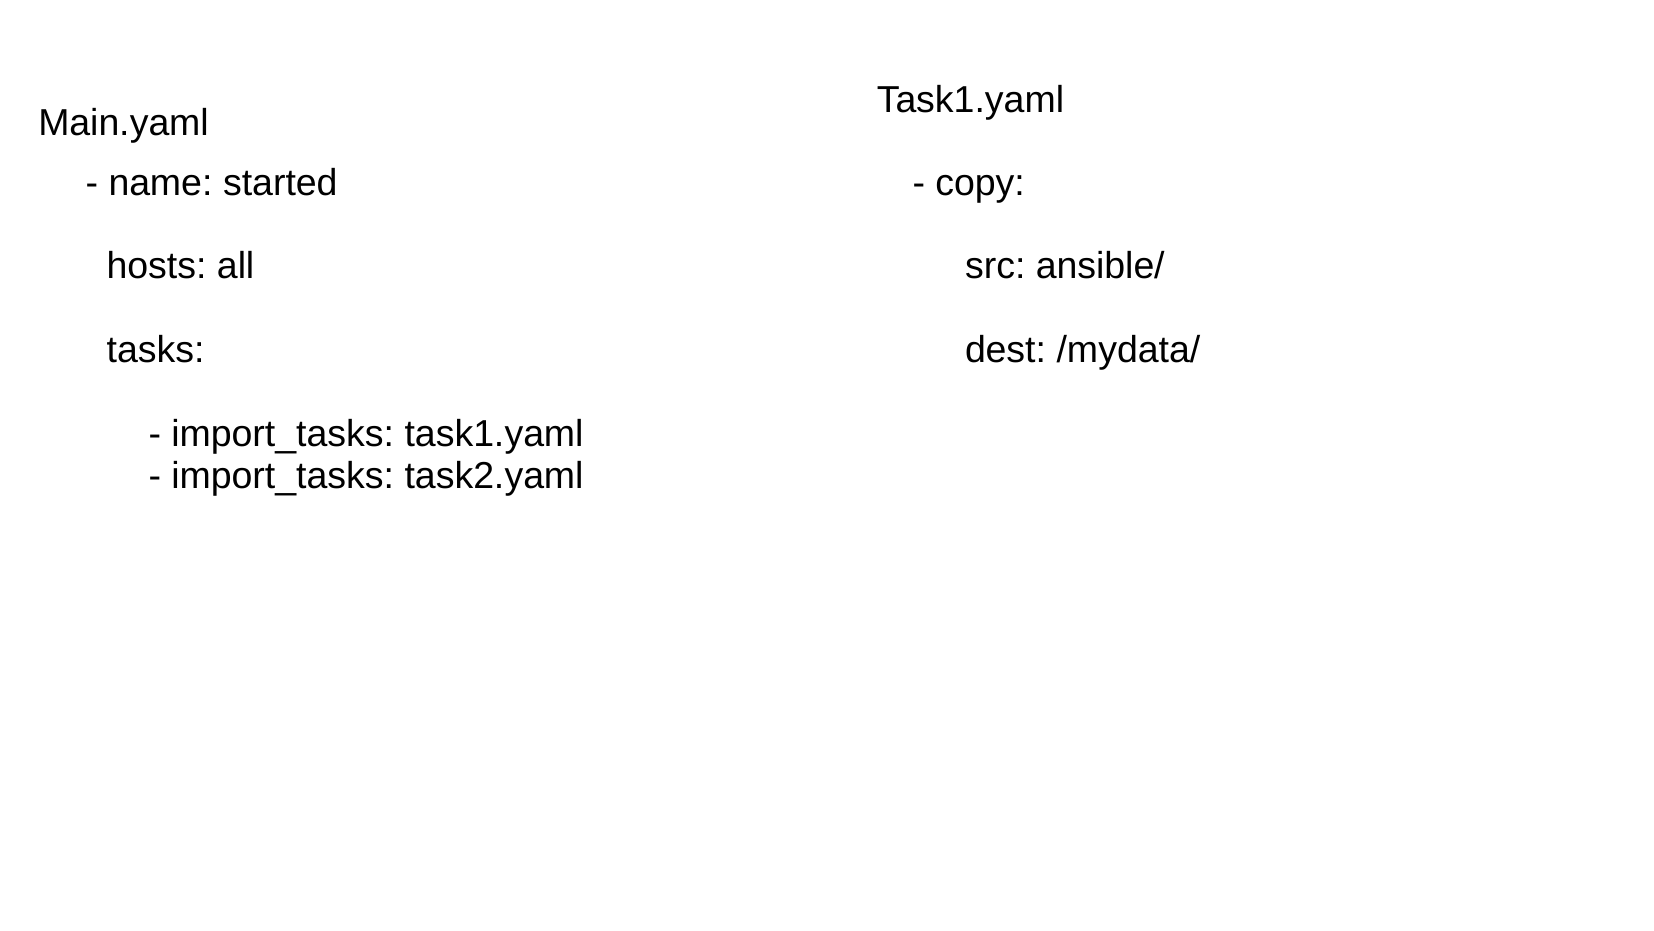

Task1.yaml
Main.yaml
- name: started
 hosts: all
 tasks:
 - import_tasks: task1.yaml
 - import_tasks: task2.yaml
- copy:
 src: ansible/
 dest: /mydata/